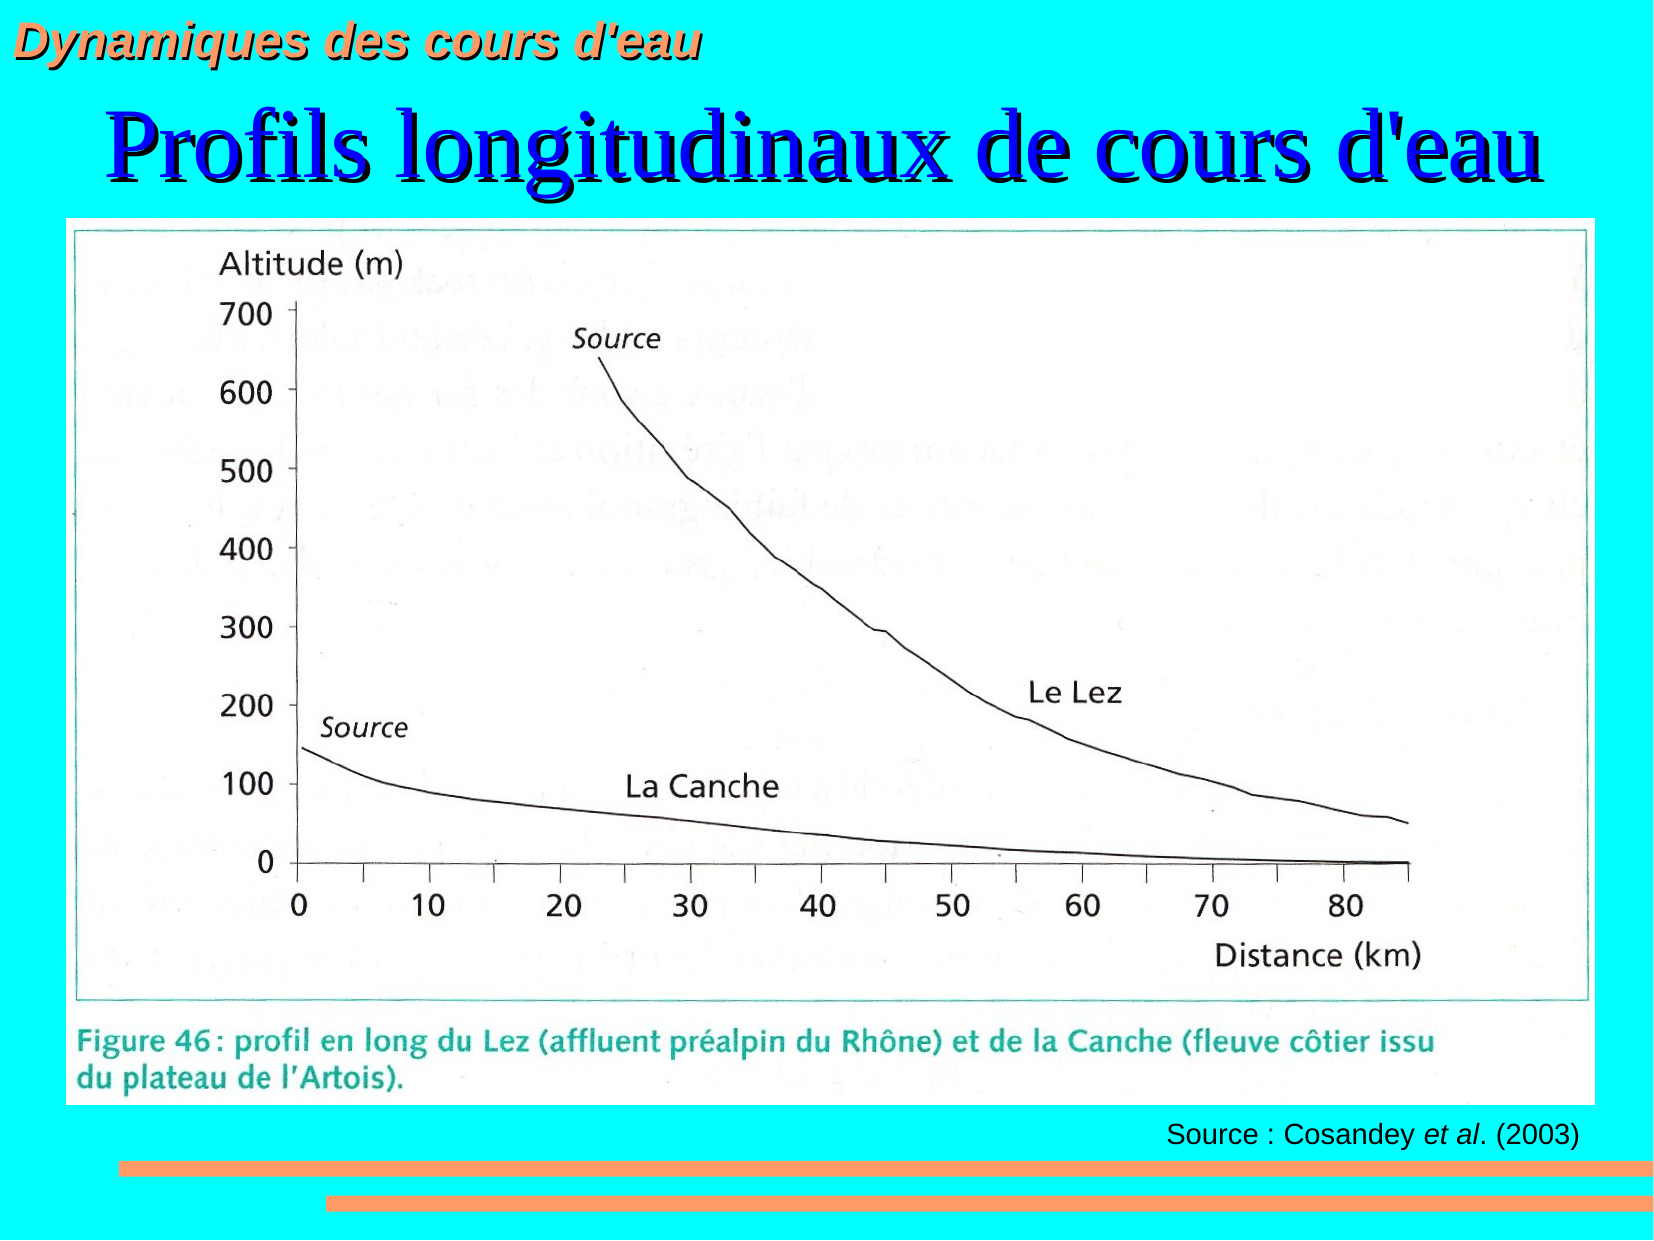

# Dynamiques des cours d'eau
Profils longitudinaux de cours d'eau
Source : Cosandey et al. (2003)